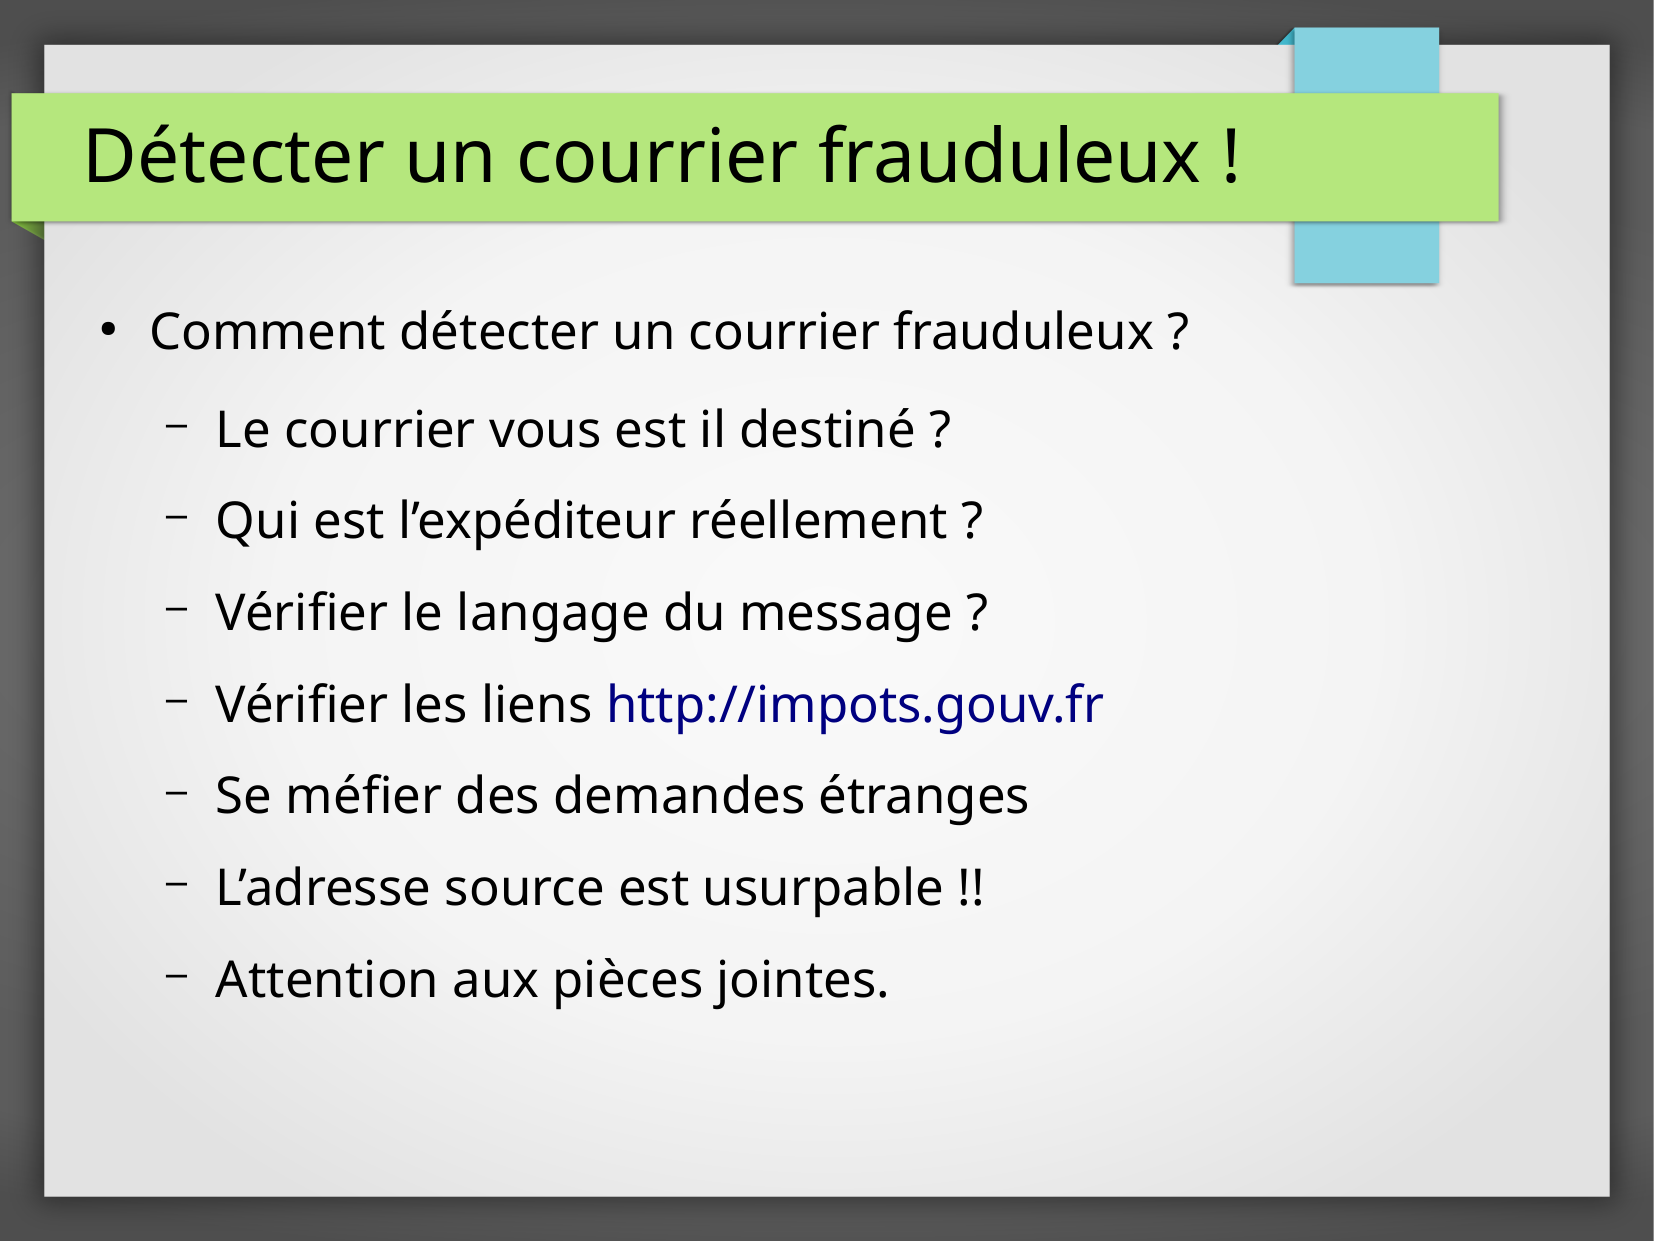

# Détecter un courrier frauduleux !
Comment détecter un courrier frauduleux ?
Le courrier vous est il destiné ?
Qui est l’expéditeur réellement ?
Vérifier le langage du message ?
Vérifier les liens http://impots.gouv.fr
Se méfier des demandes étranges
L’adresse source est usurpable !!
Attention aux pièces jointes.